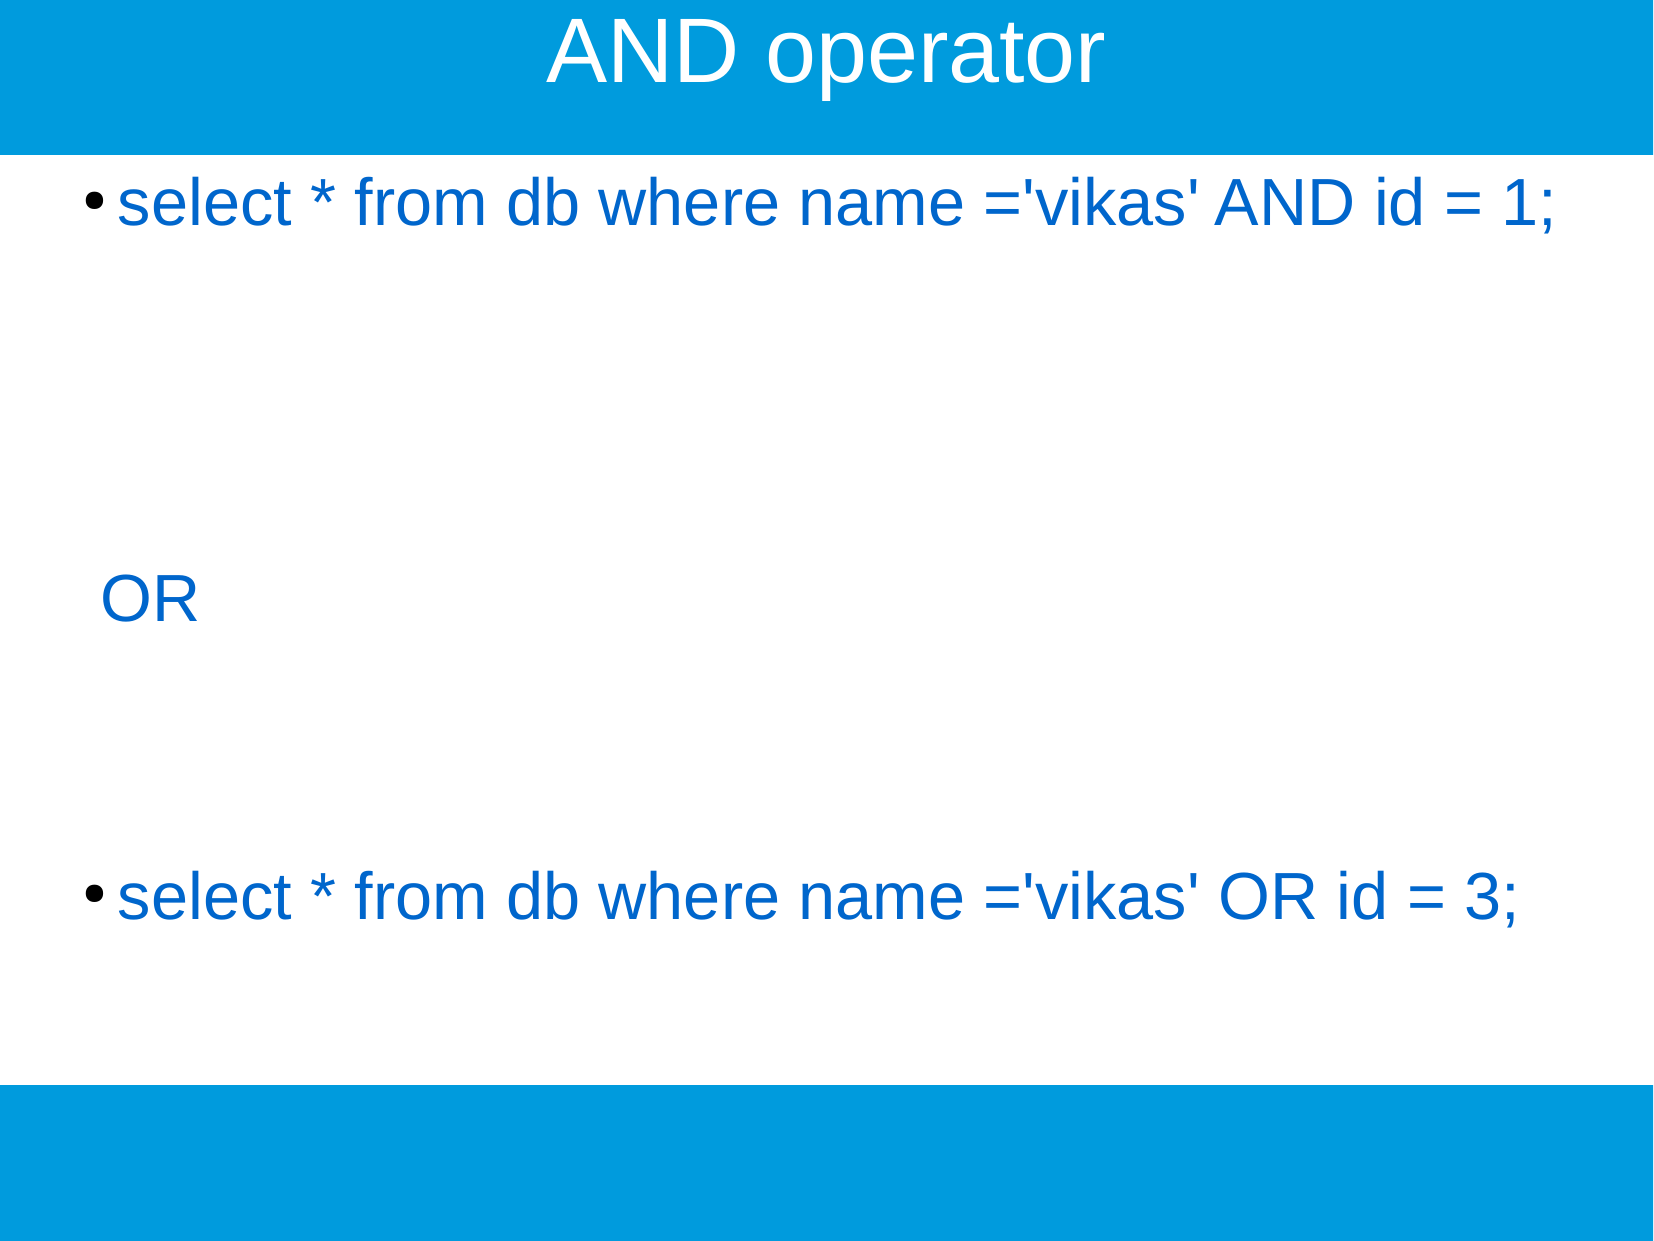

# AND operator
select * from db where name ='vikas' AND id = 1;
OR
select * from db where name ='vikas' OR id = 3;